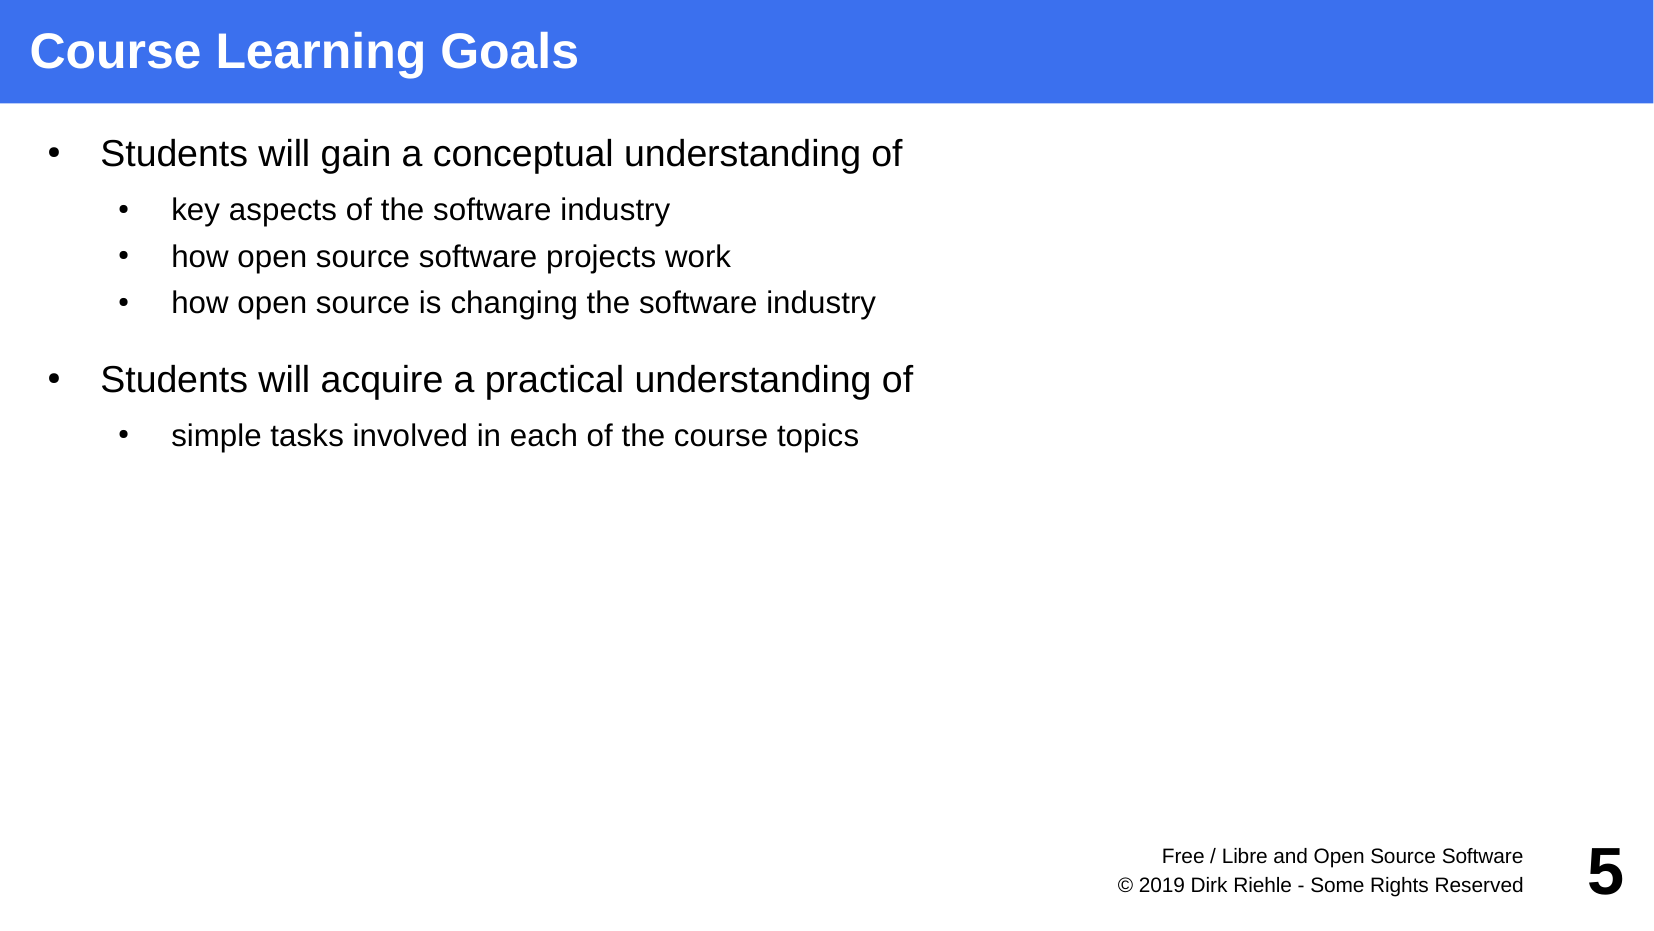

# Course Learning Goals
Students will gain a conceptual understanding of
key aspects of the software industry
how open source software projects work
how open source is changing the software industry
Students will acquire a practical understanding of
simple tasks involved in each of the course topics
Free / Libre and Open Source Software
5
© 2019 Dirk Riehle - Some Rights Reserved